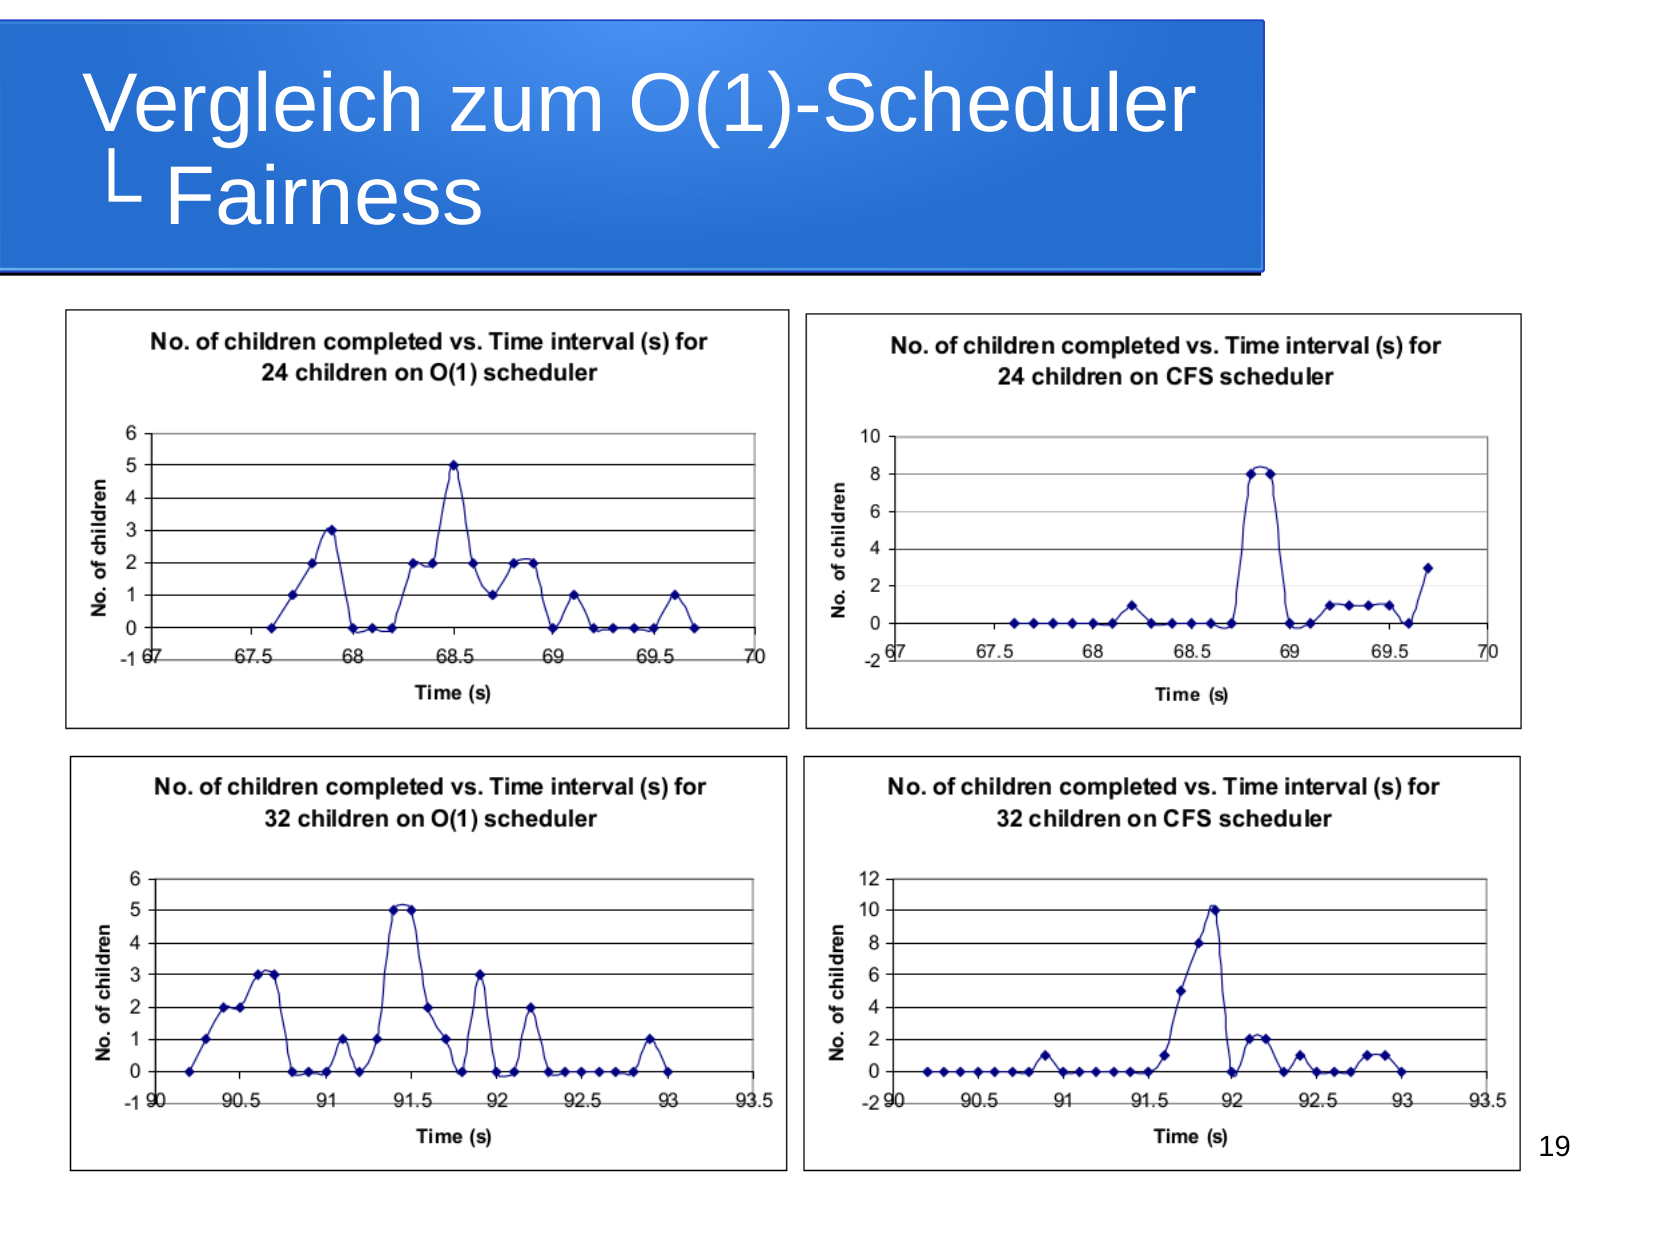

# Vergleich zum O(1)-Scheduler └ Fairness
19